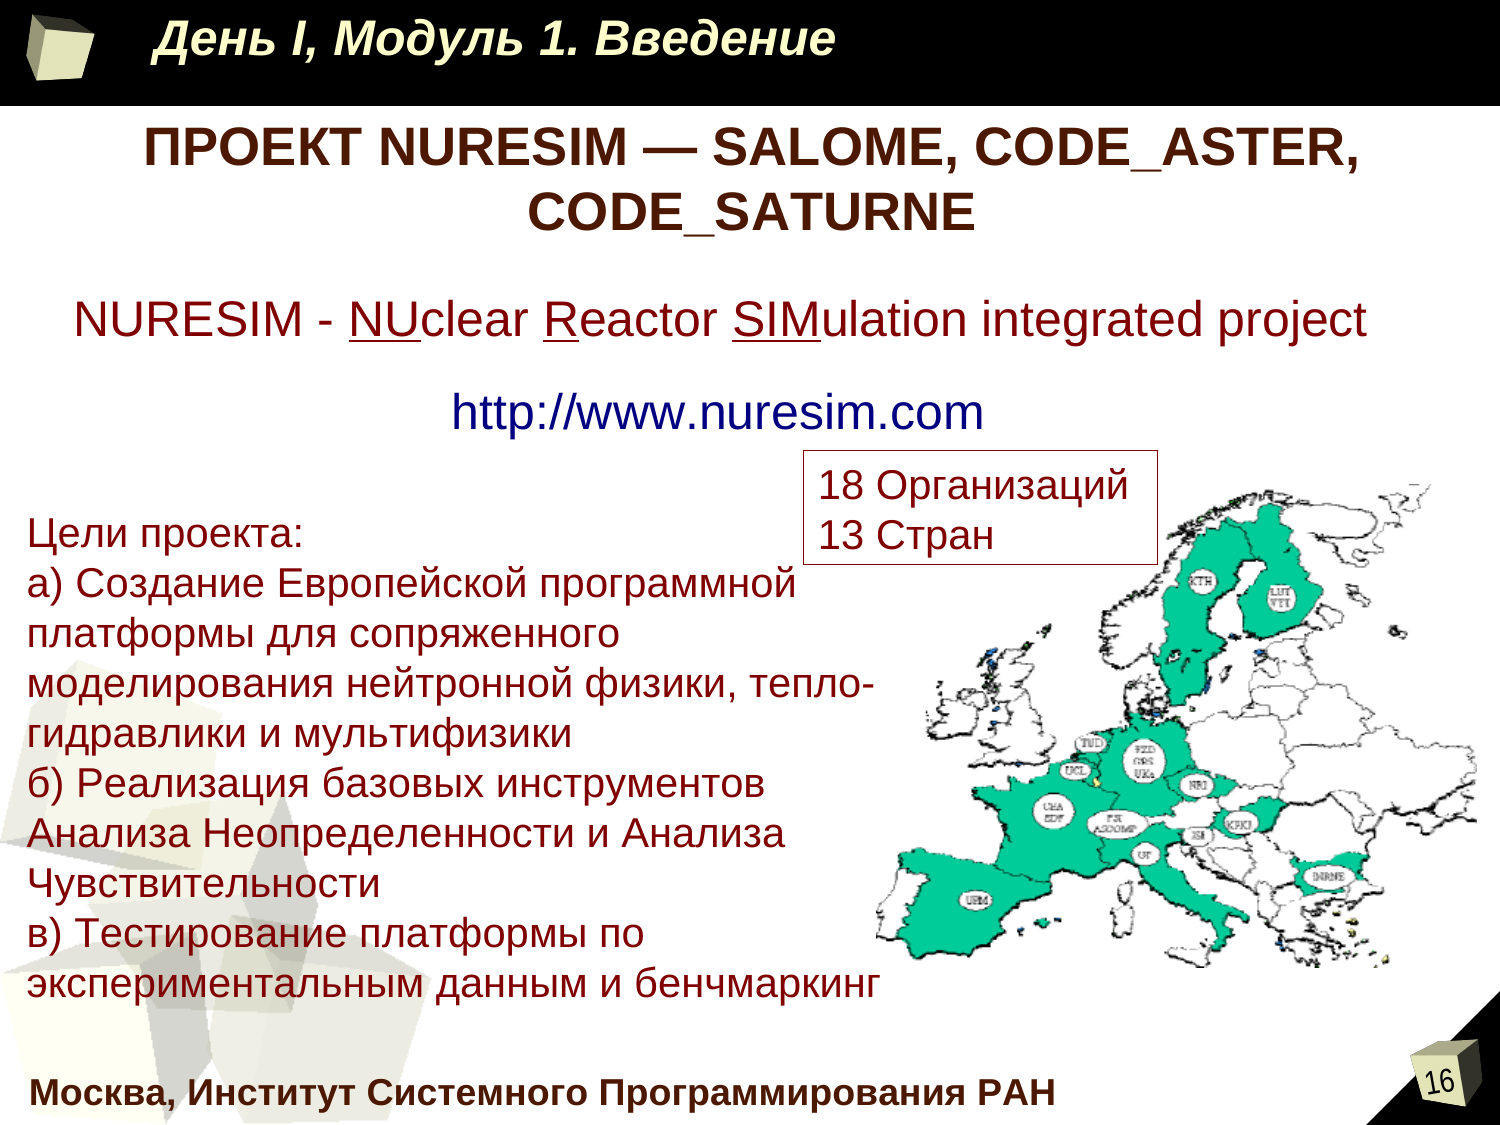

ПРОЕКТ NURESIM — SALOME, CODE_ASTER, CODE_SATURNE
NURESIM - NUclear Reactor SIMulation integrated project
http://www.nuresim.com
18 Организаций
13 Стран
Цели проекта:
а) Создание Европейской программной платформы для сопряженного моделирования нейтронной физики, тепло-гидравлики и мультифизики
б) Реализация базовых инструментов Анализа Неопределенности и Анализа Чувствительности
в) Тестирование платформы по экспериментальным данным и бенчмаркинг